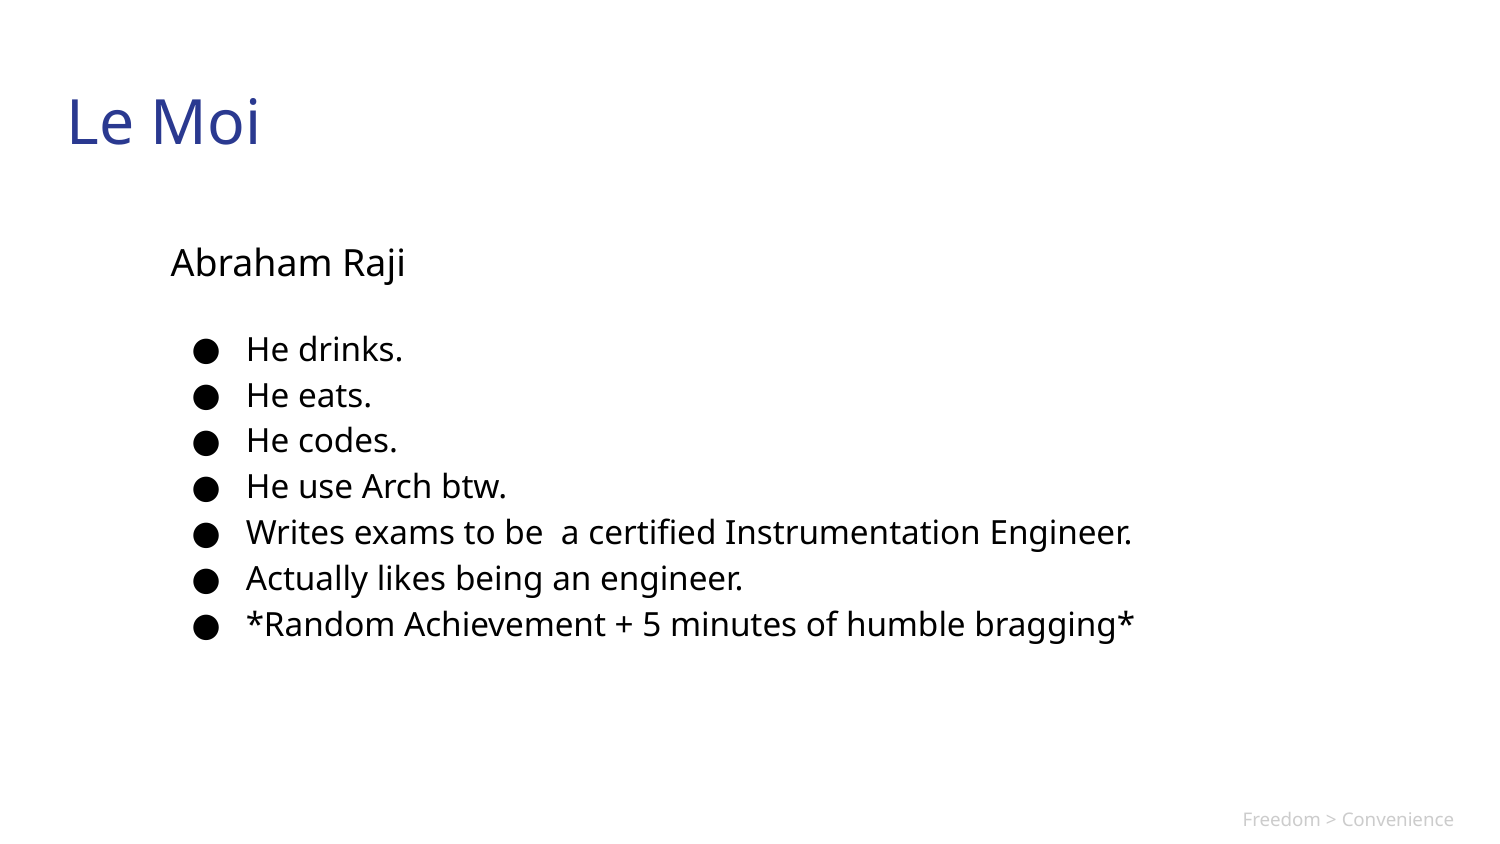

# Le Moi
Abraham Raji
He drinks.
He eats.
He codes.
He use Arch btw.
Writes exams to be a certified Instrumentation Engineer.
Actually likes being an engineer.
*Random Achievement + 5 minutes of humble bragging*
Freedom > Convenience